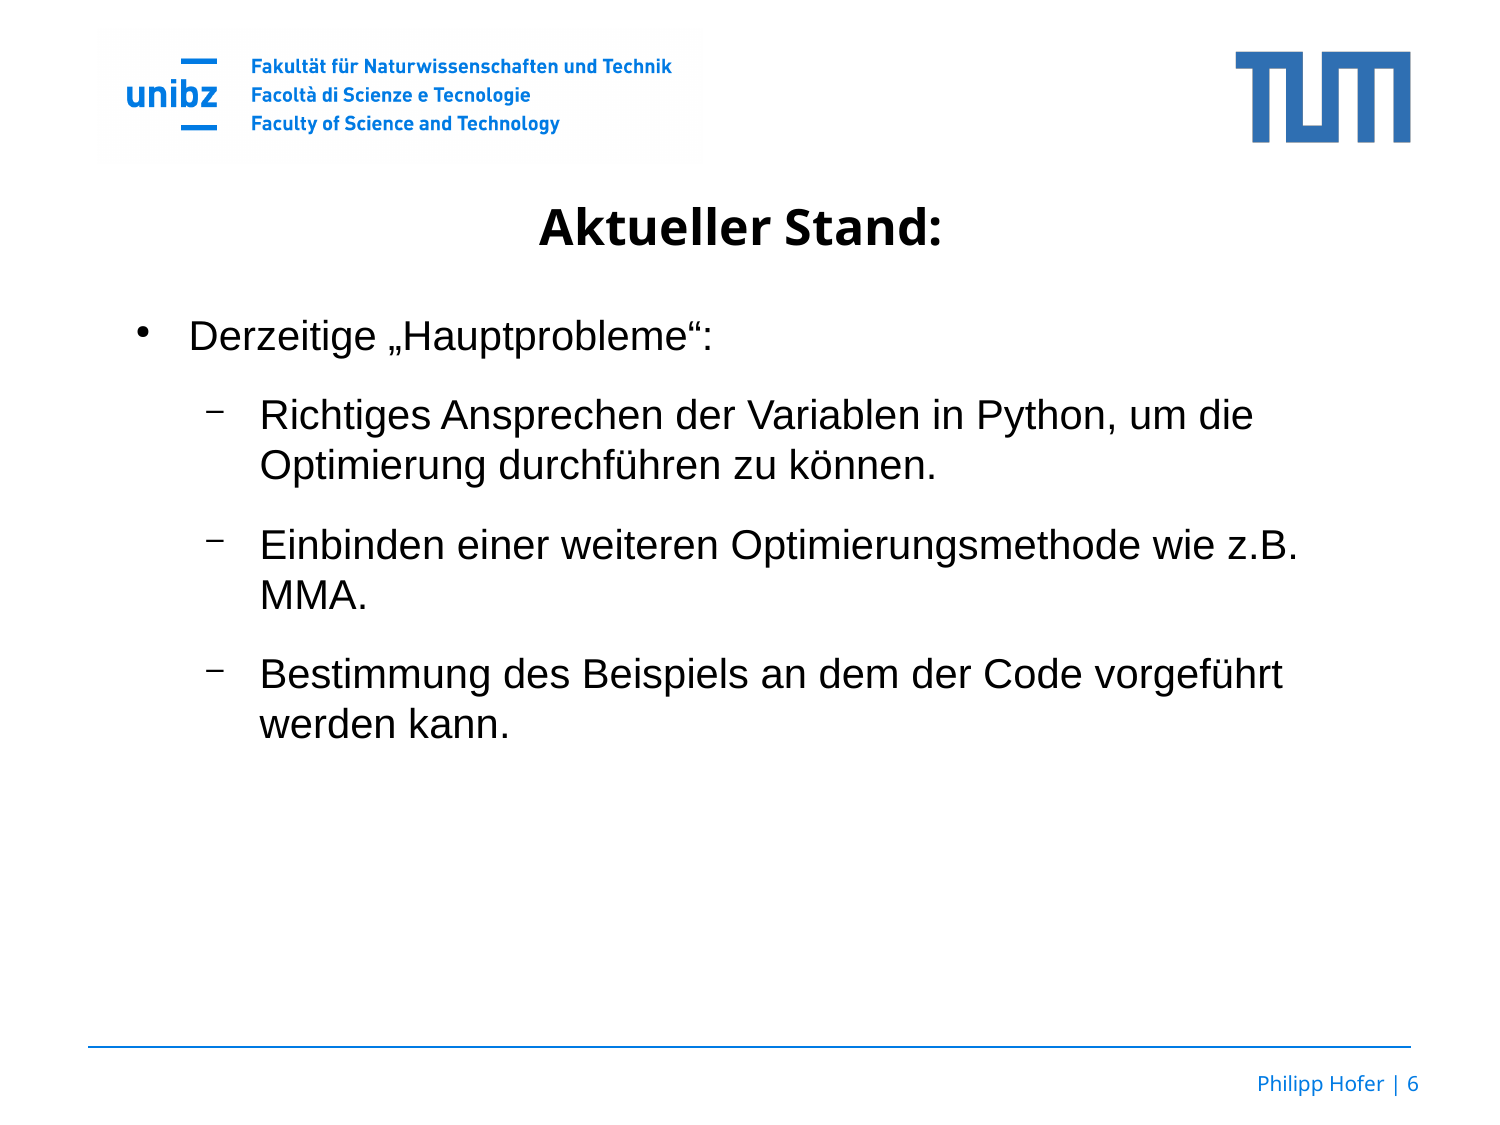

Aktueller Stand:
Derzeitige „Hauptprobleme“:
Richtiges Ansprechen der Variablen in Python, um die Optimierung durchführen zu können.
Einbinden einer weiteren Optimierungsmethode wie z.B. MMA.
Bestimmung des Beispiels an dem der Code vorgeführt werden kann.